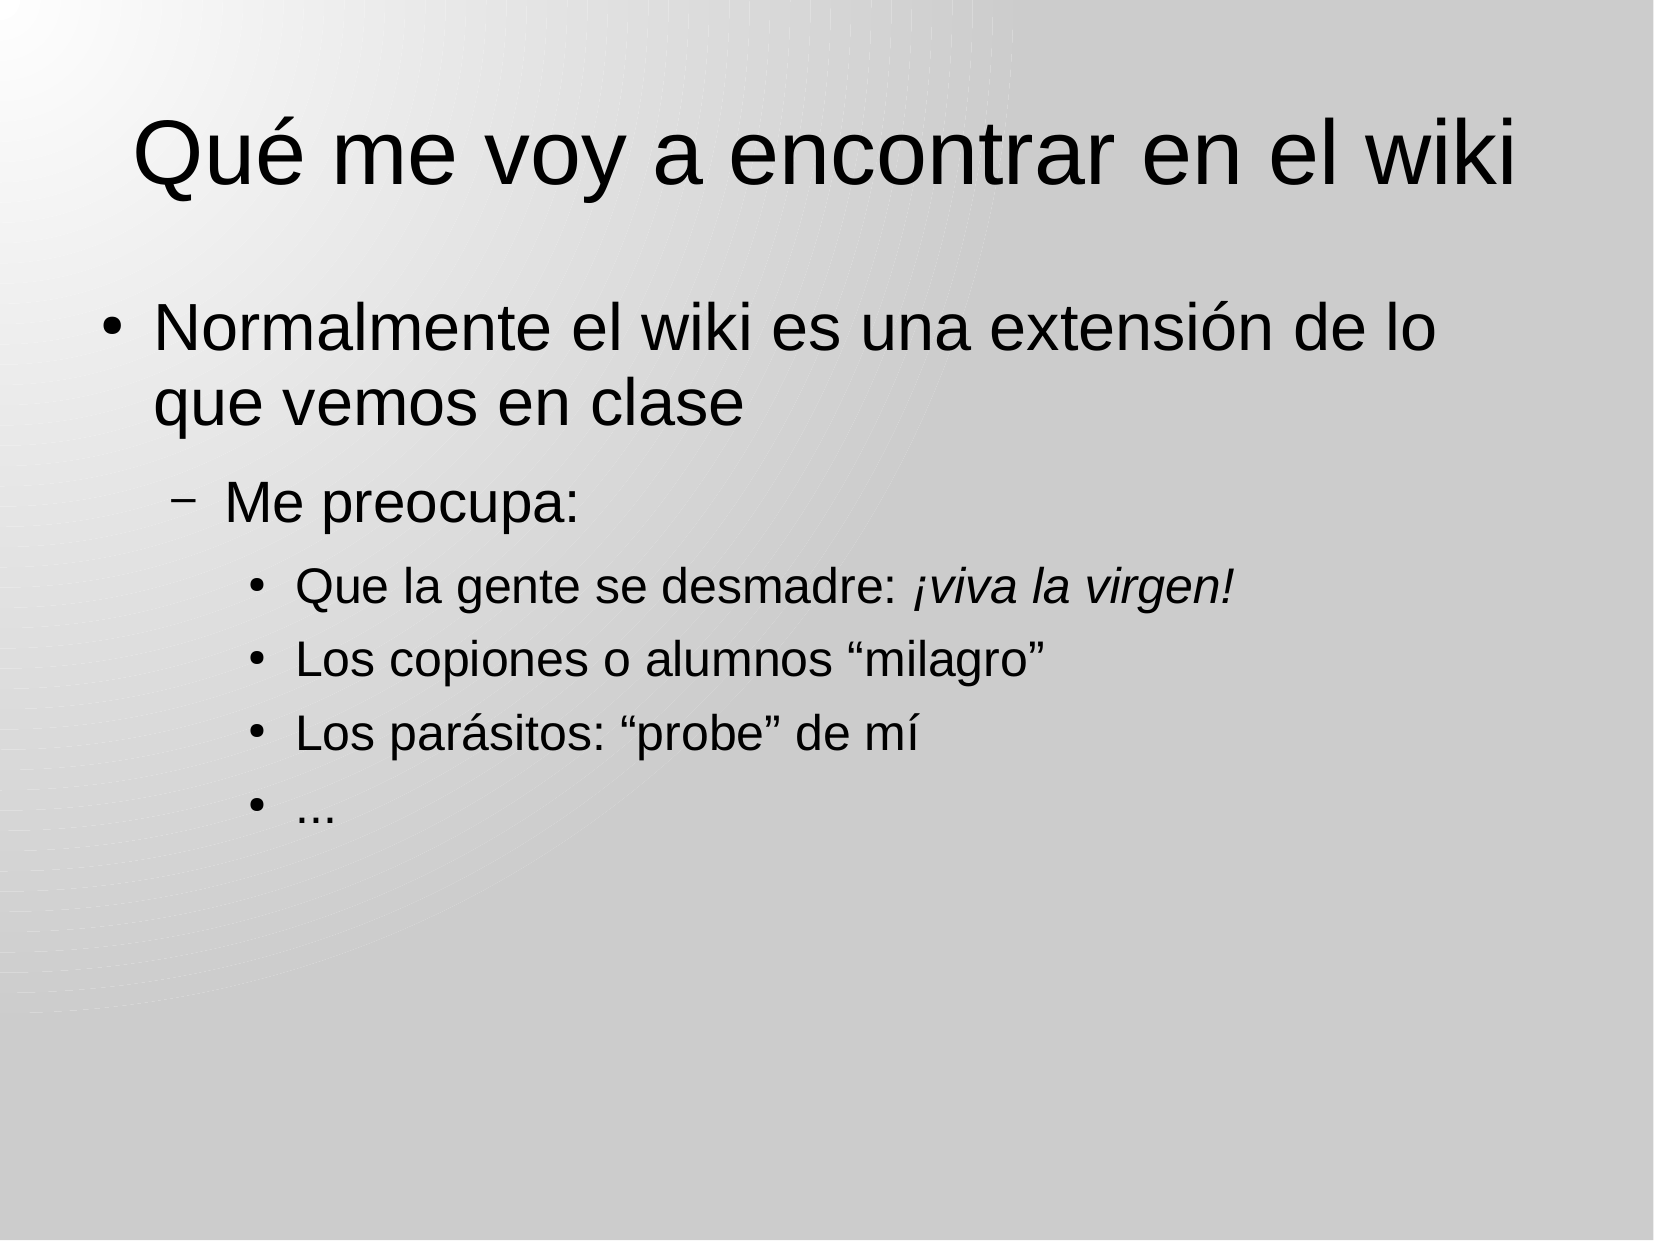

# Qué me voy a encontrar en el wiki
Normalmente el wiki es una extensión de lo que vemos en clase
Me preocupa:
Que la gente se desmadre: ¡viva la virgen!
Los copiones o alumnos “milagro”
Los parásitos: “probe” de mí
...